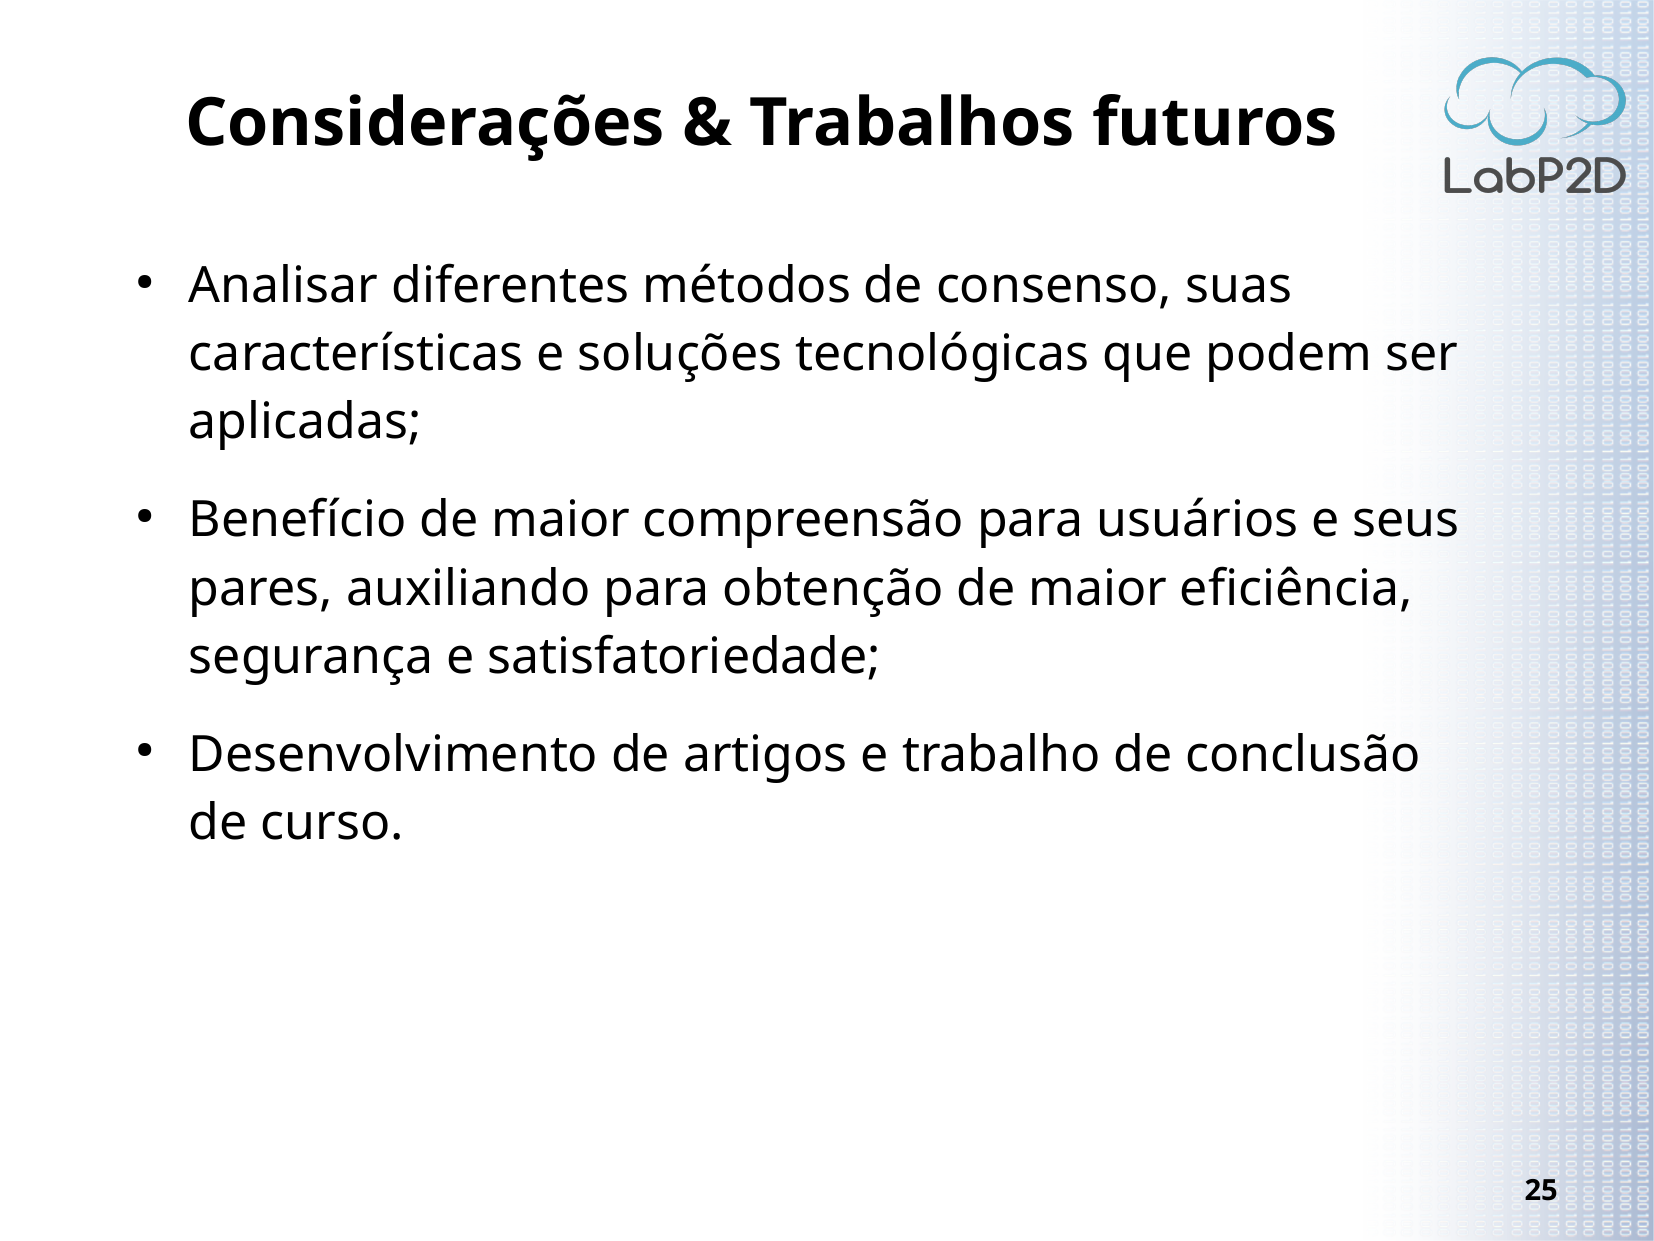

Considerações & Trabalhos futuros
# Analisar diferentes métodos de consenso, suas características e soluções tecnológicas que podem ser aplicadas;
Benefício de maior compreensão para usuários e seus pares, auxiliando para obtenção de maior eficiência, segurança e satisfatoriedade;
Desenvolvimento de artigos e trabalho de conclusão de curso.
25